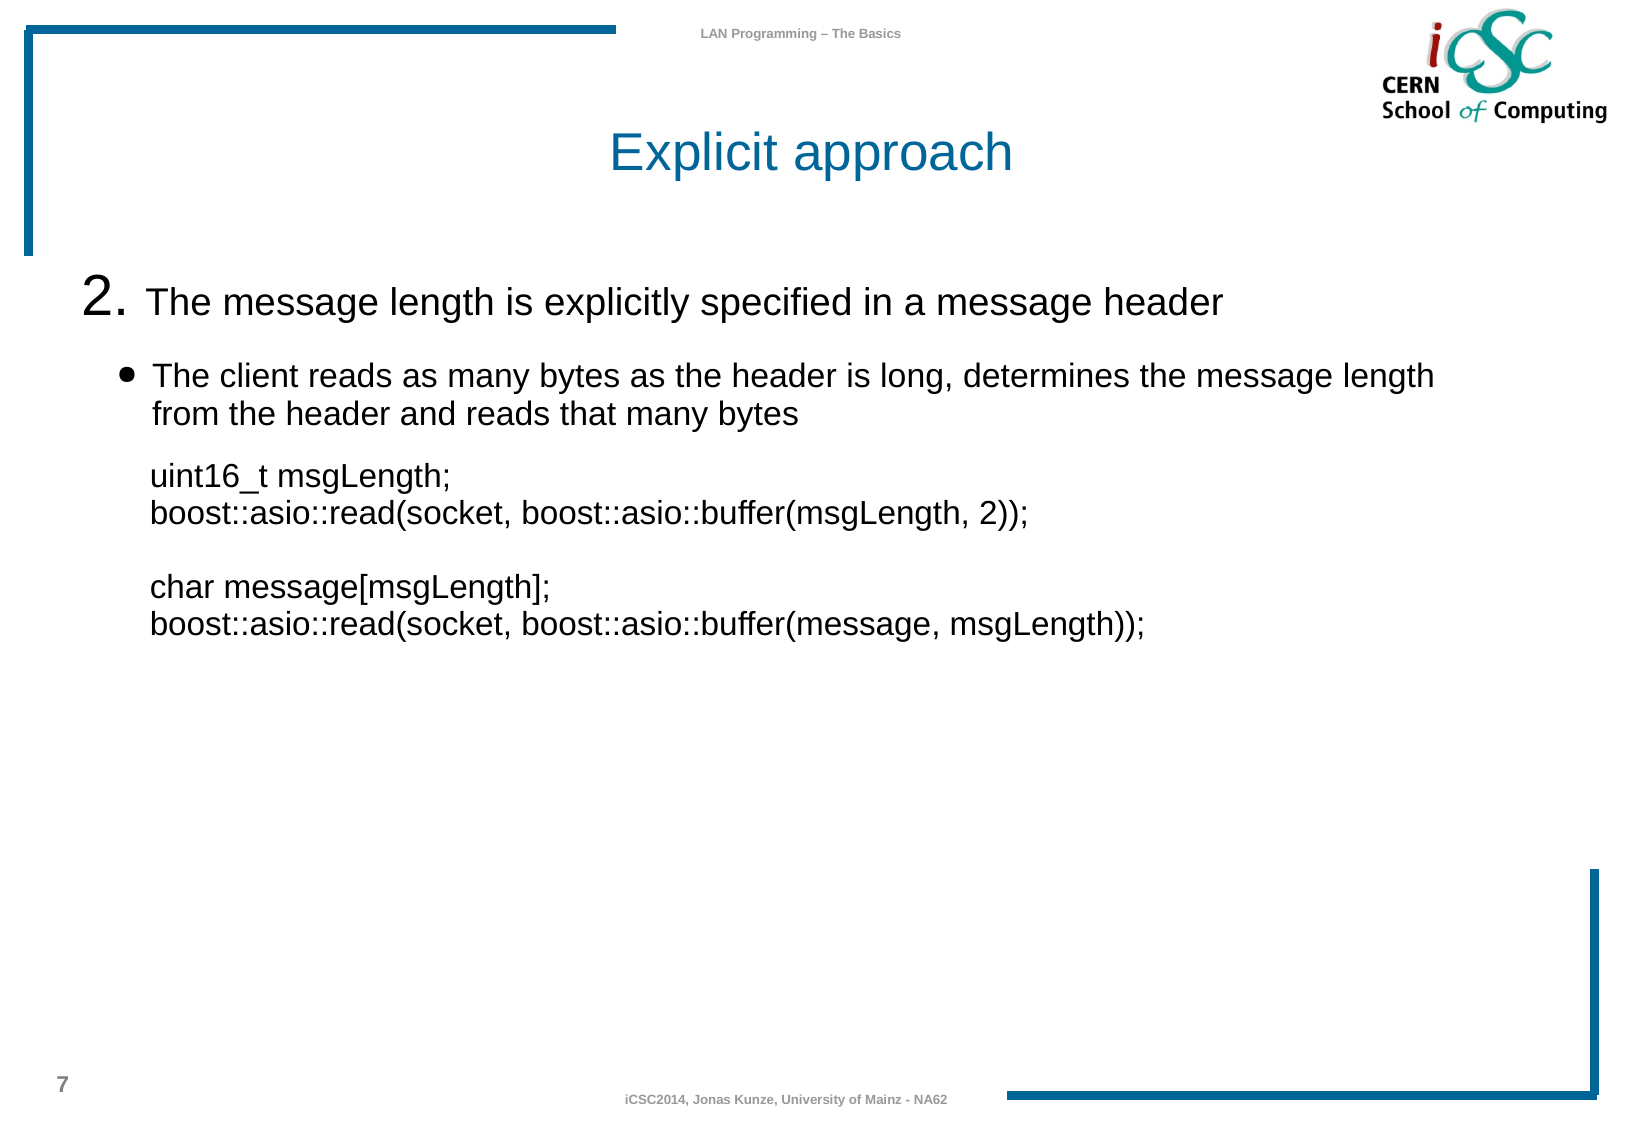

# Explicit approach
2. The message length is explicitly specified in a message header
The client reads as many bytes as the header is long, determines the message length from the header and reads that many bytes
uint16_t msgLength;
boost::asio::read(socket, boost::asio::buffer(msgLength, 2));
char message[msgLength];
boost::asio::read(socket, boost::asio::buffer(message, msgLength));